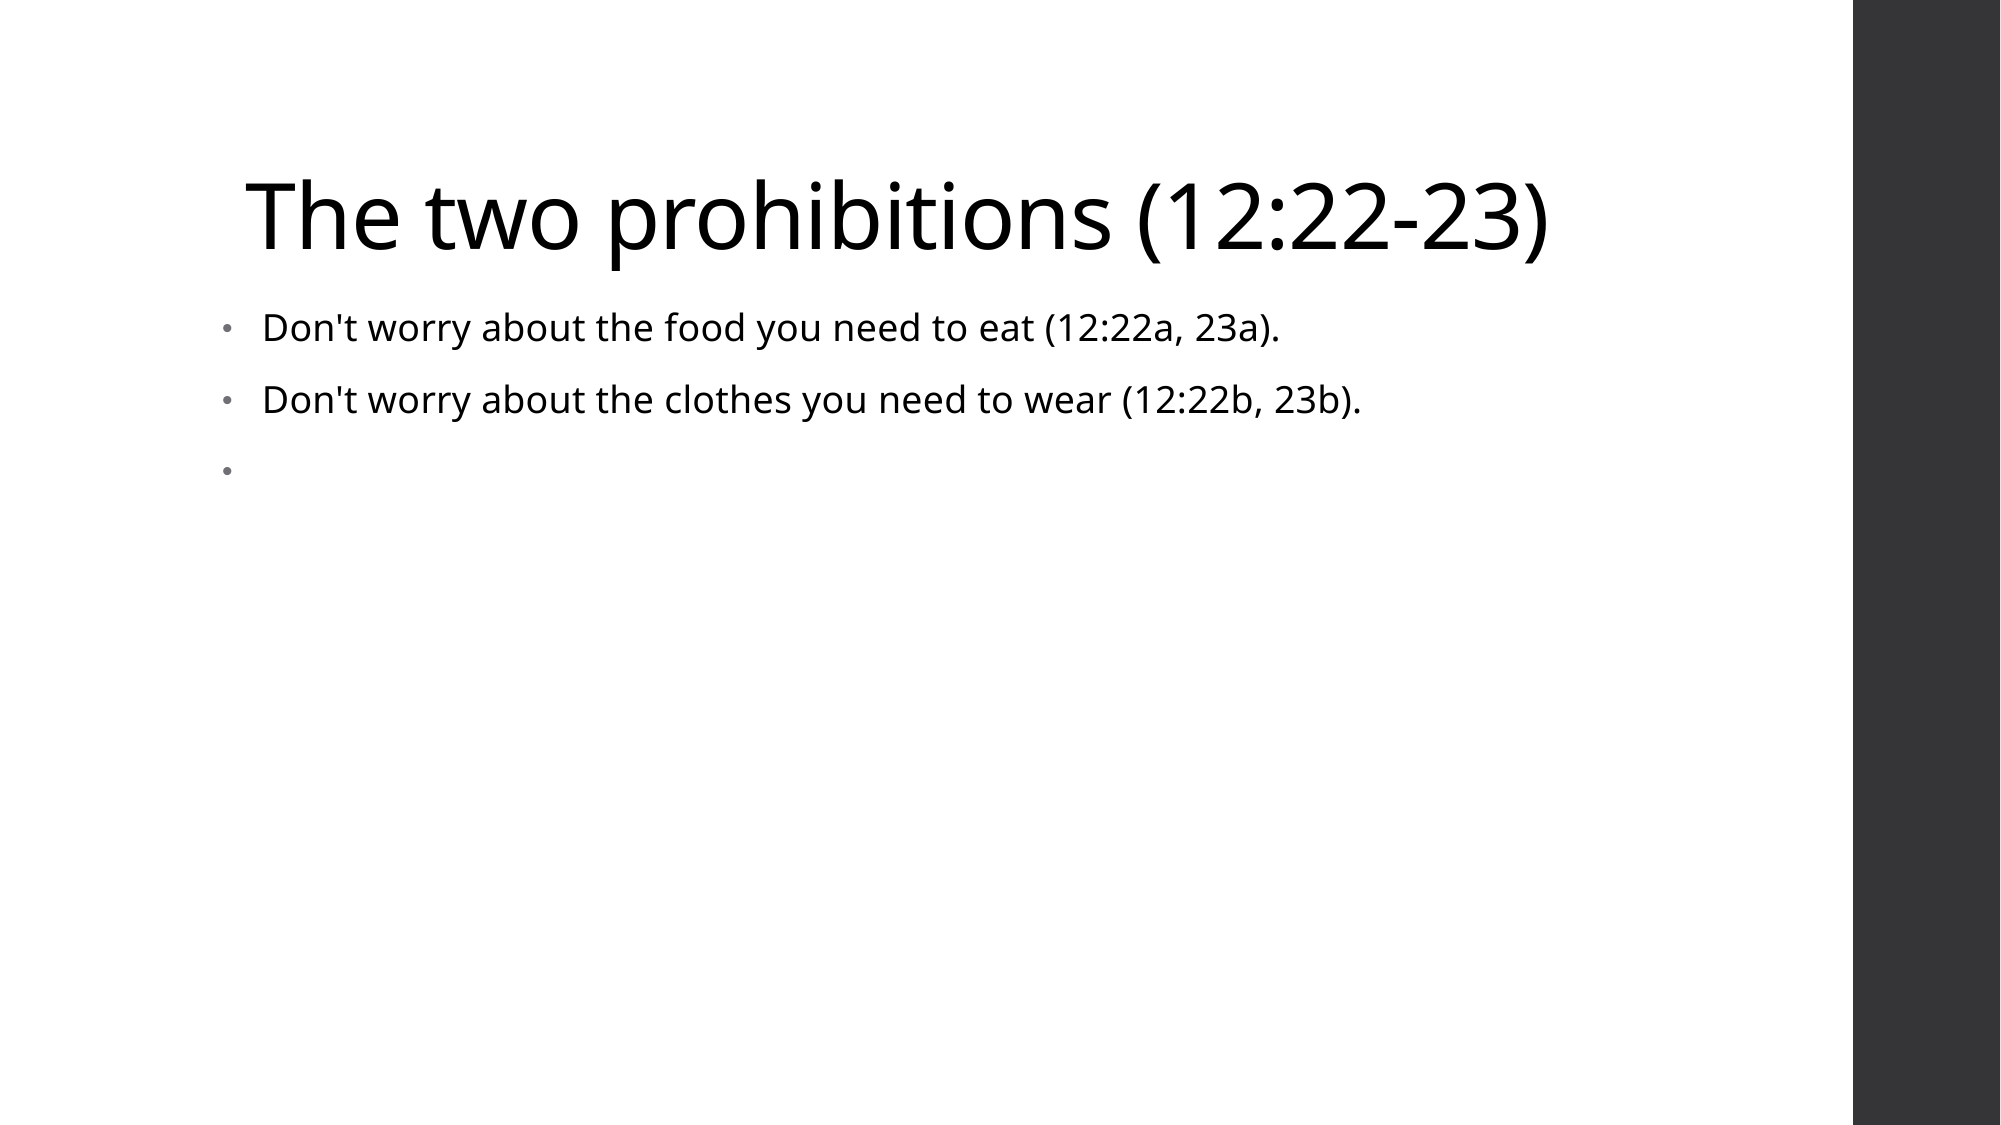

# The two prohibitions (12:22-23)
 Don't worry about the food you need to eat (12:22a, 23a).
 Don't worry about the clothes you need to wear (12:22b, 23b).